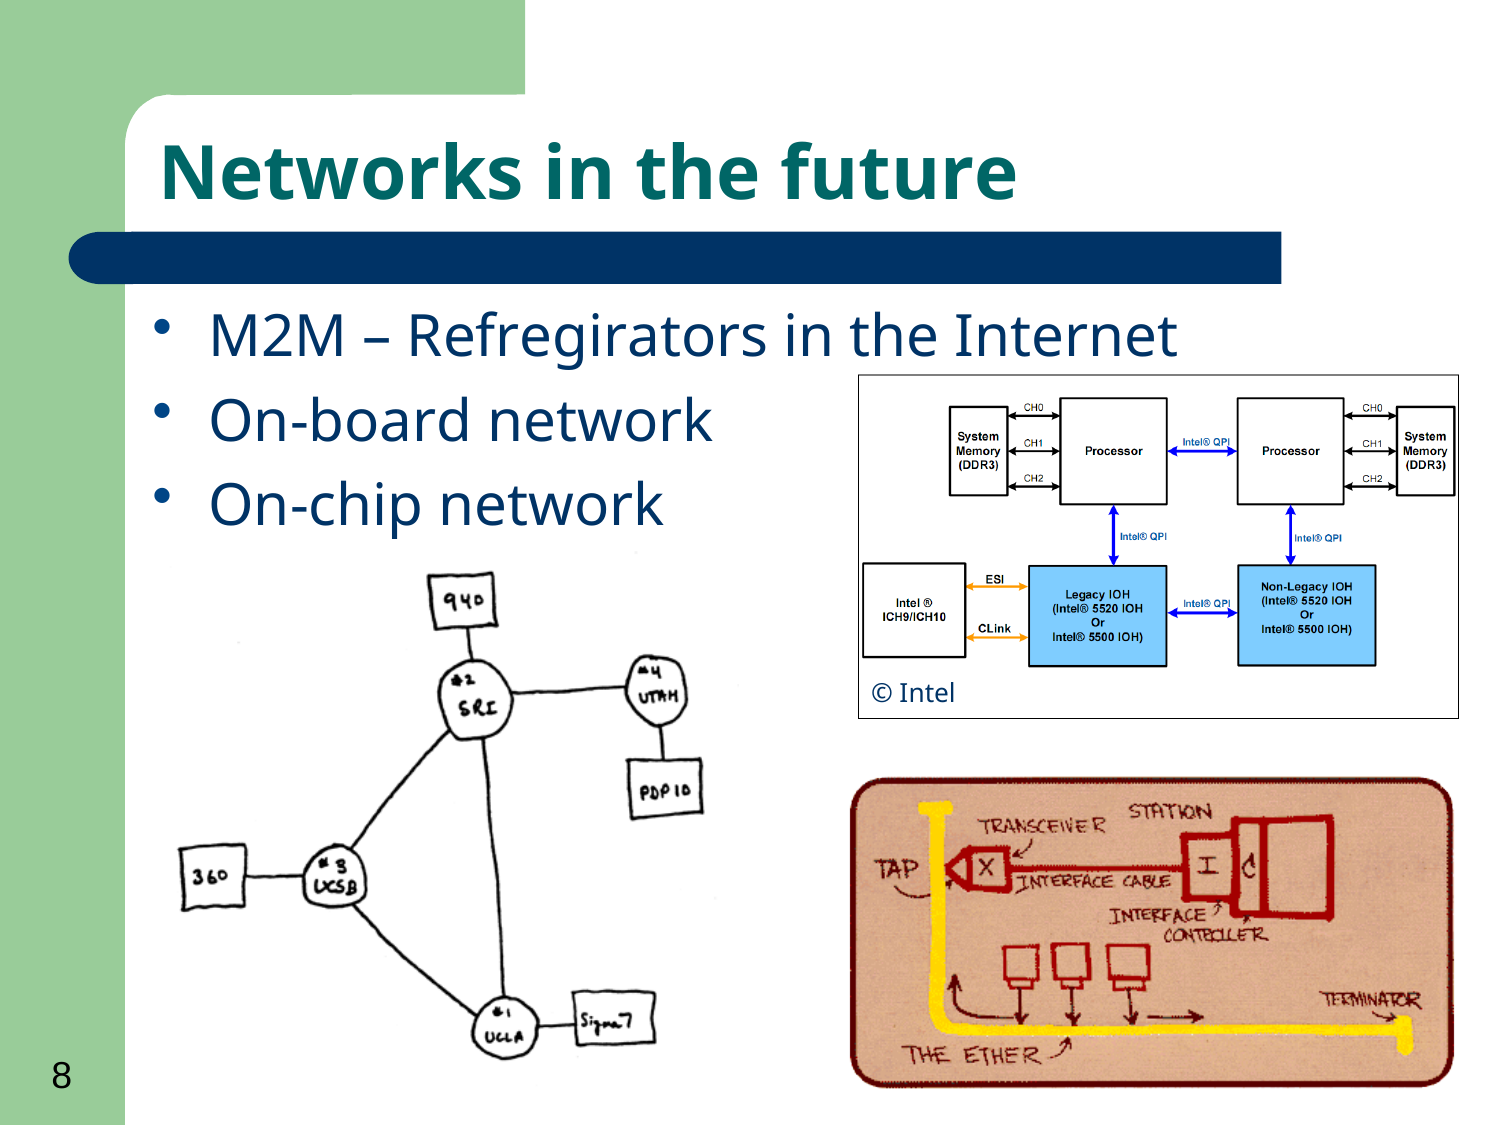

# Networks in the future
M2M – Refregirators in the Internet
On-board network
On-chip network
© Intel
8